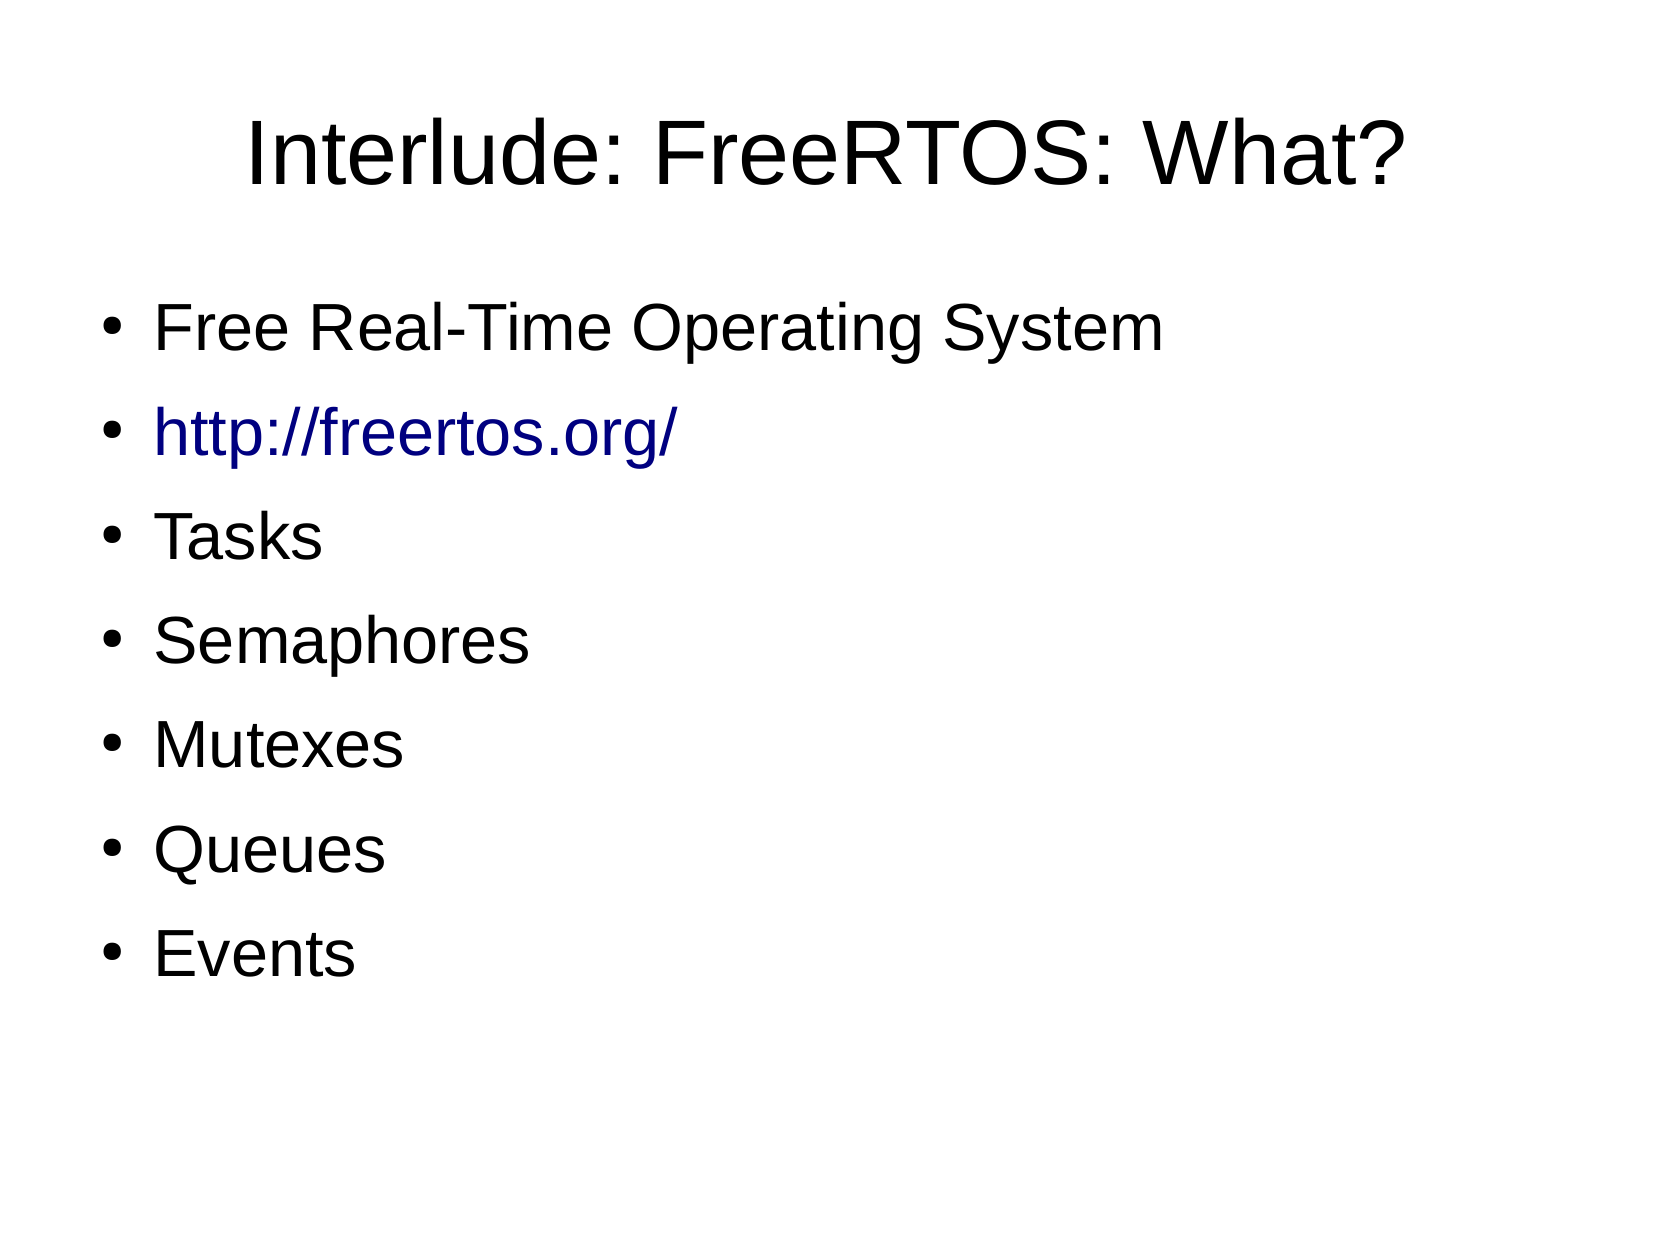

# Interlude: FreeRTOS: What?
Free Real-Time Operating System
http://freertos.org/
Tasks
Semaphores
Mutexes
Queues
Events